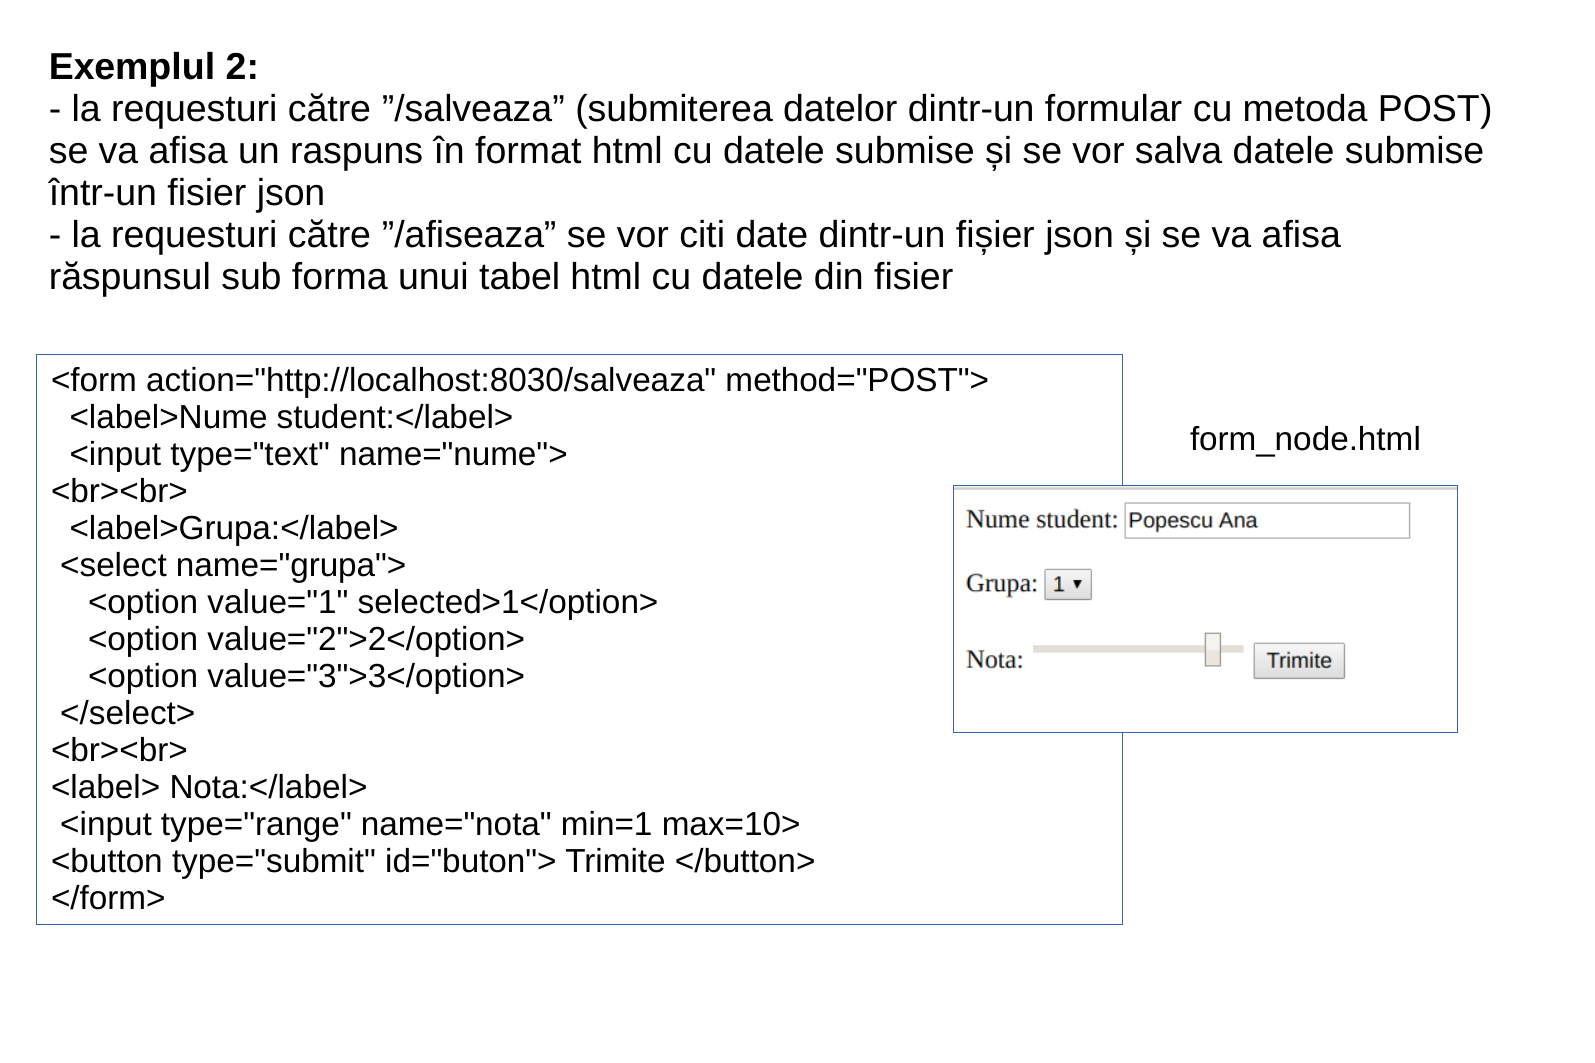

Exemplul 2:
- la requesturi către ”/salveaza” (submiterea datelor dintr-un formular cu metoda POST) se va afisa un raspuns în format html cu datele submise și se vor salva datele submise într-un fisier json
- la requesturi către ”/afiseaza” se vor citi date dintr-un fișier json și se va afisa răspunsul sub forma unui tabel html cu datele din fisier
<form action="http://localhost:8030/salveaza" method="POST">
 <label>Nume student:</label>
 <input type="text" name="nume">
<br><br>
 <label>Grupa:</label>
 <select name="grupa">
 <option value="1" selected>1</option>
 <option value="2">2</option>
 <option value="3">3</option>
 </select>
<br><br>
<label> Nota:</label>
 <input type="range" name="nota" min=1 max=10>
<button type="submit" id="buton"> Trimite </button>
</form>
form_node.html